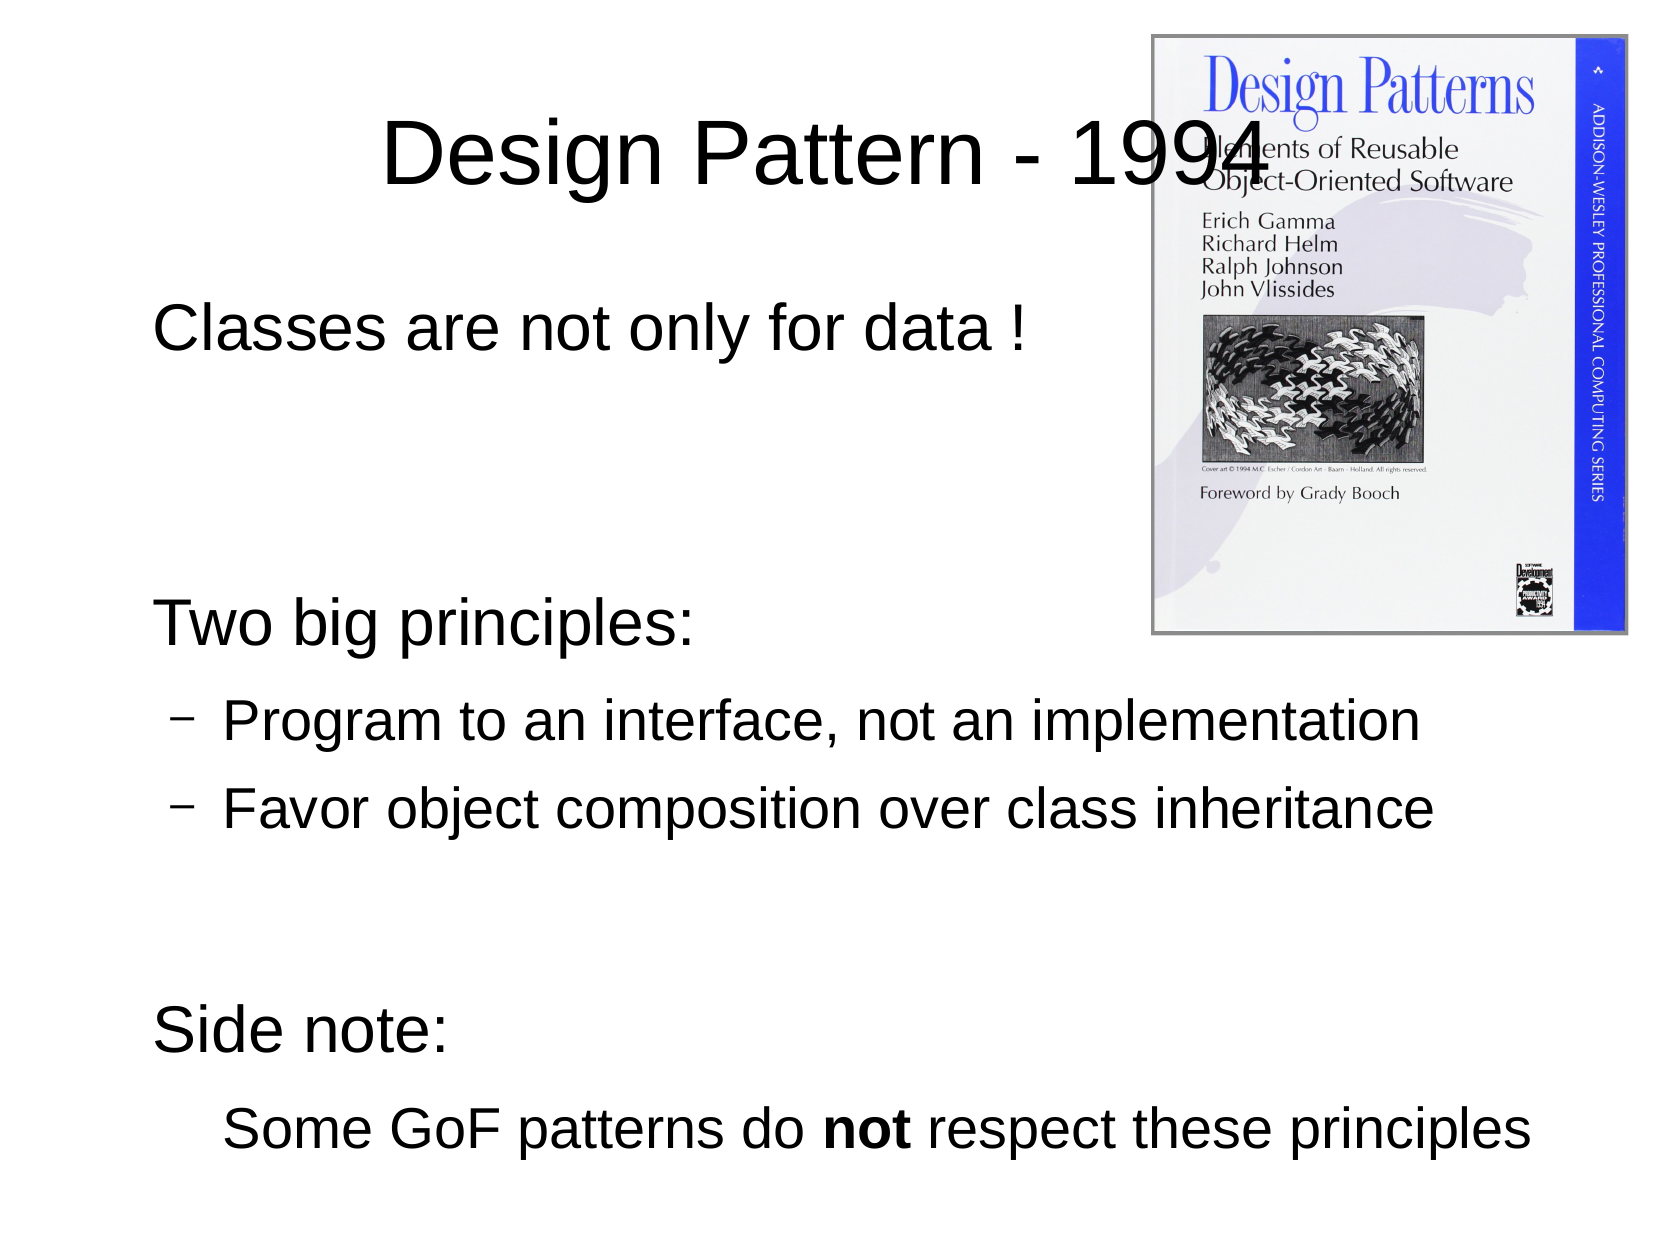

# Design Pattern - 1994
Classes are not only for data !
Two big principles:
Program to an interface, not an implementation
Favor object composition over class inheritance
Side note:
Some GoF patterns do not respect these principles